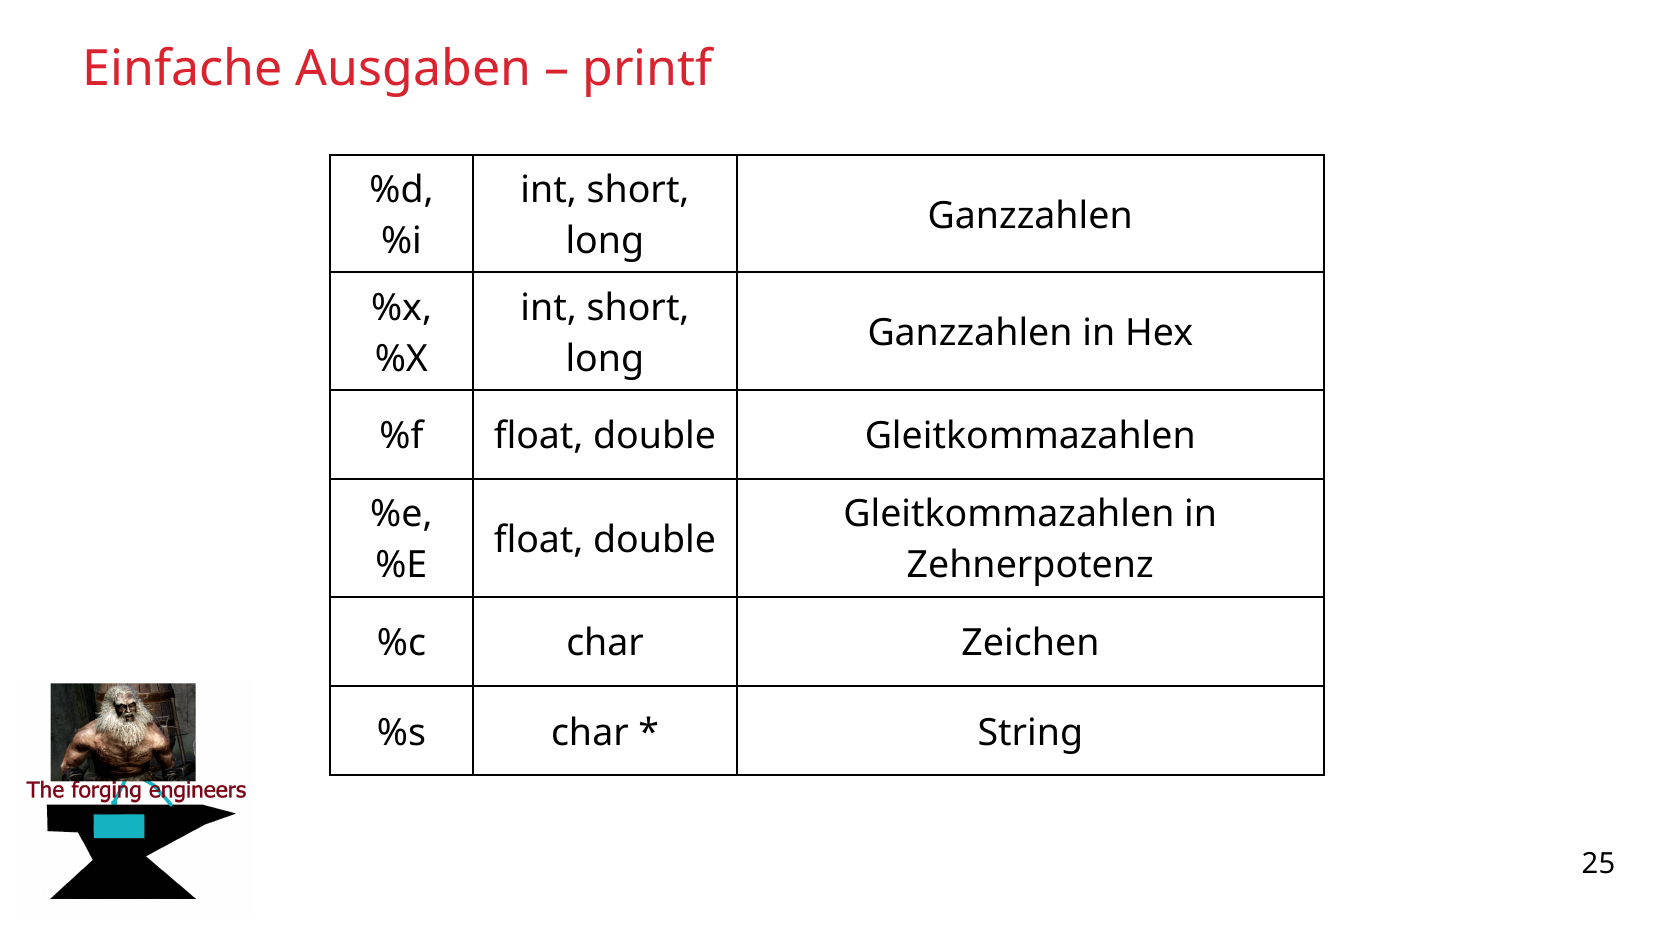

# Einfache Ausgaben – printf
| %d, %i | int, short, long | Ganzzahlen |
| --- | --- | --- |
| %x, %X | int, short, long | Ganzzahlen in Hex |
| %f | float, double | Gleitkommazahlen |
| %e, %E | float, double | Gleitkommazahlen in Zehnerpotenz |
| %c | char | Zeichen |
| %s | char \* | String |